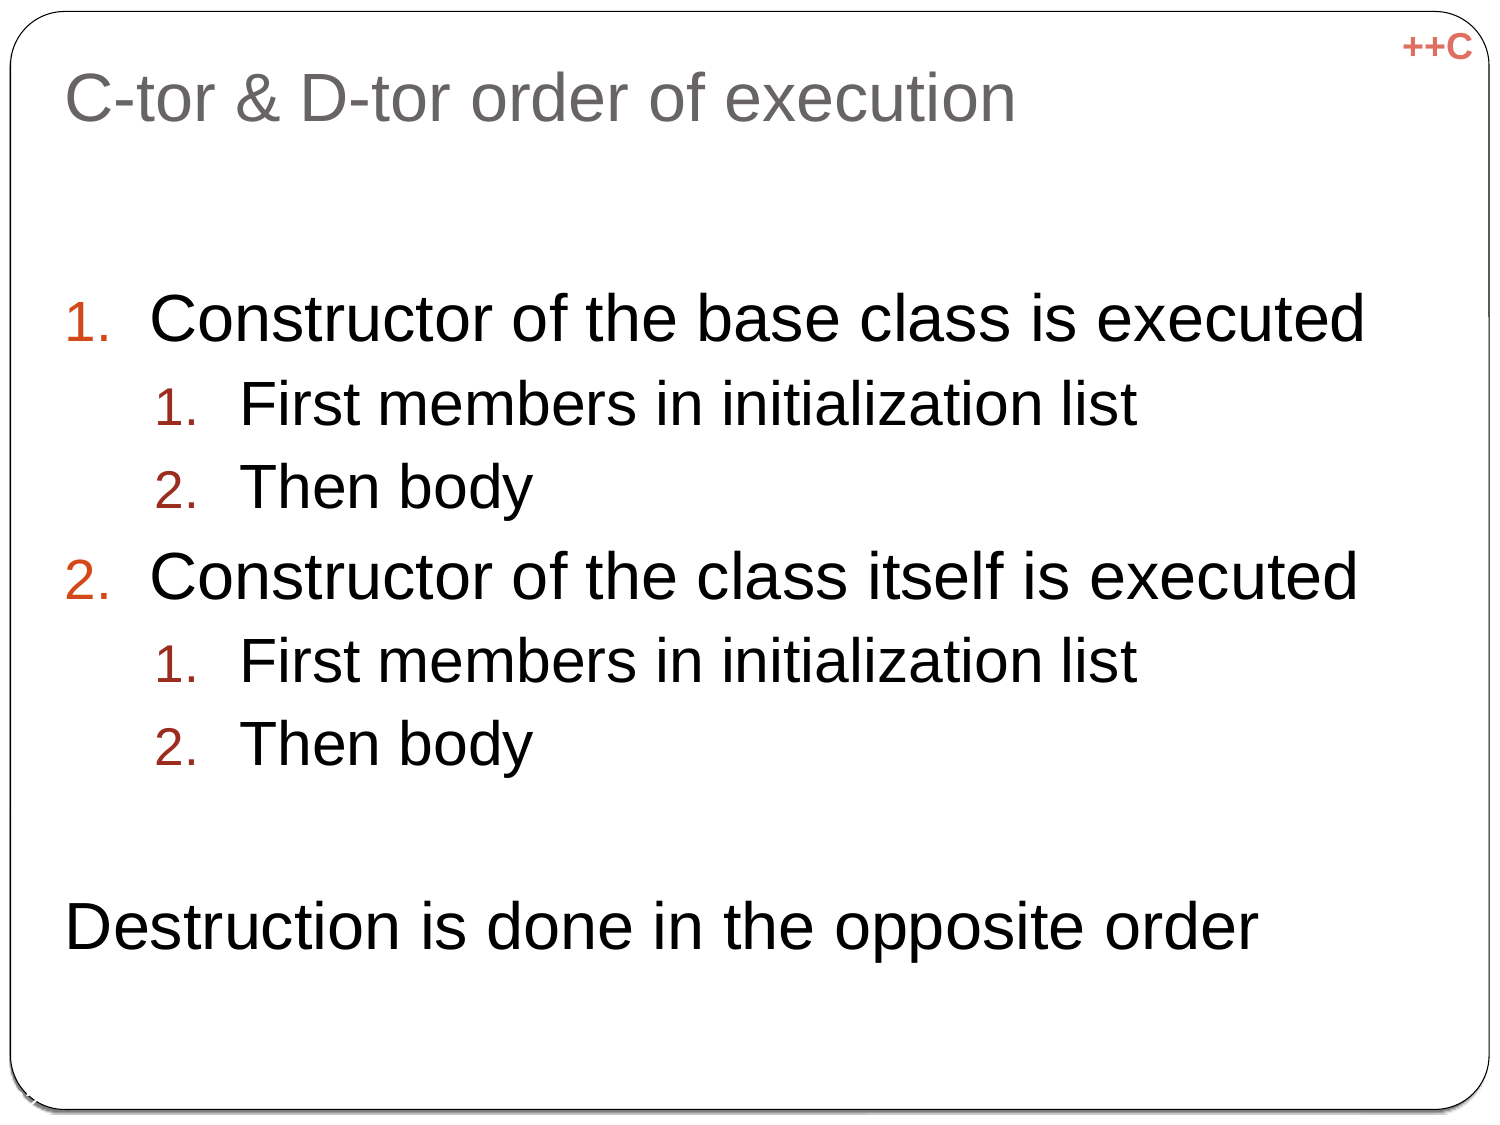

# C-tor & D-tor order of execution
Constructor of the base class is executed
First members in initialization list
Then body
Constructor of the class itself is executed
First members in initialization list
Then body
Destruction is done in the opposite order